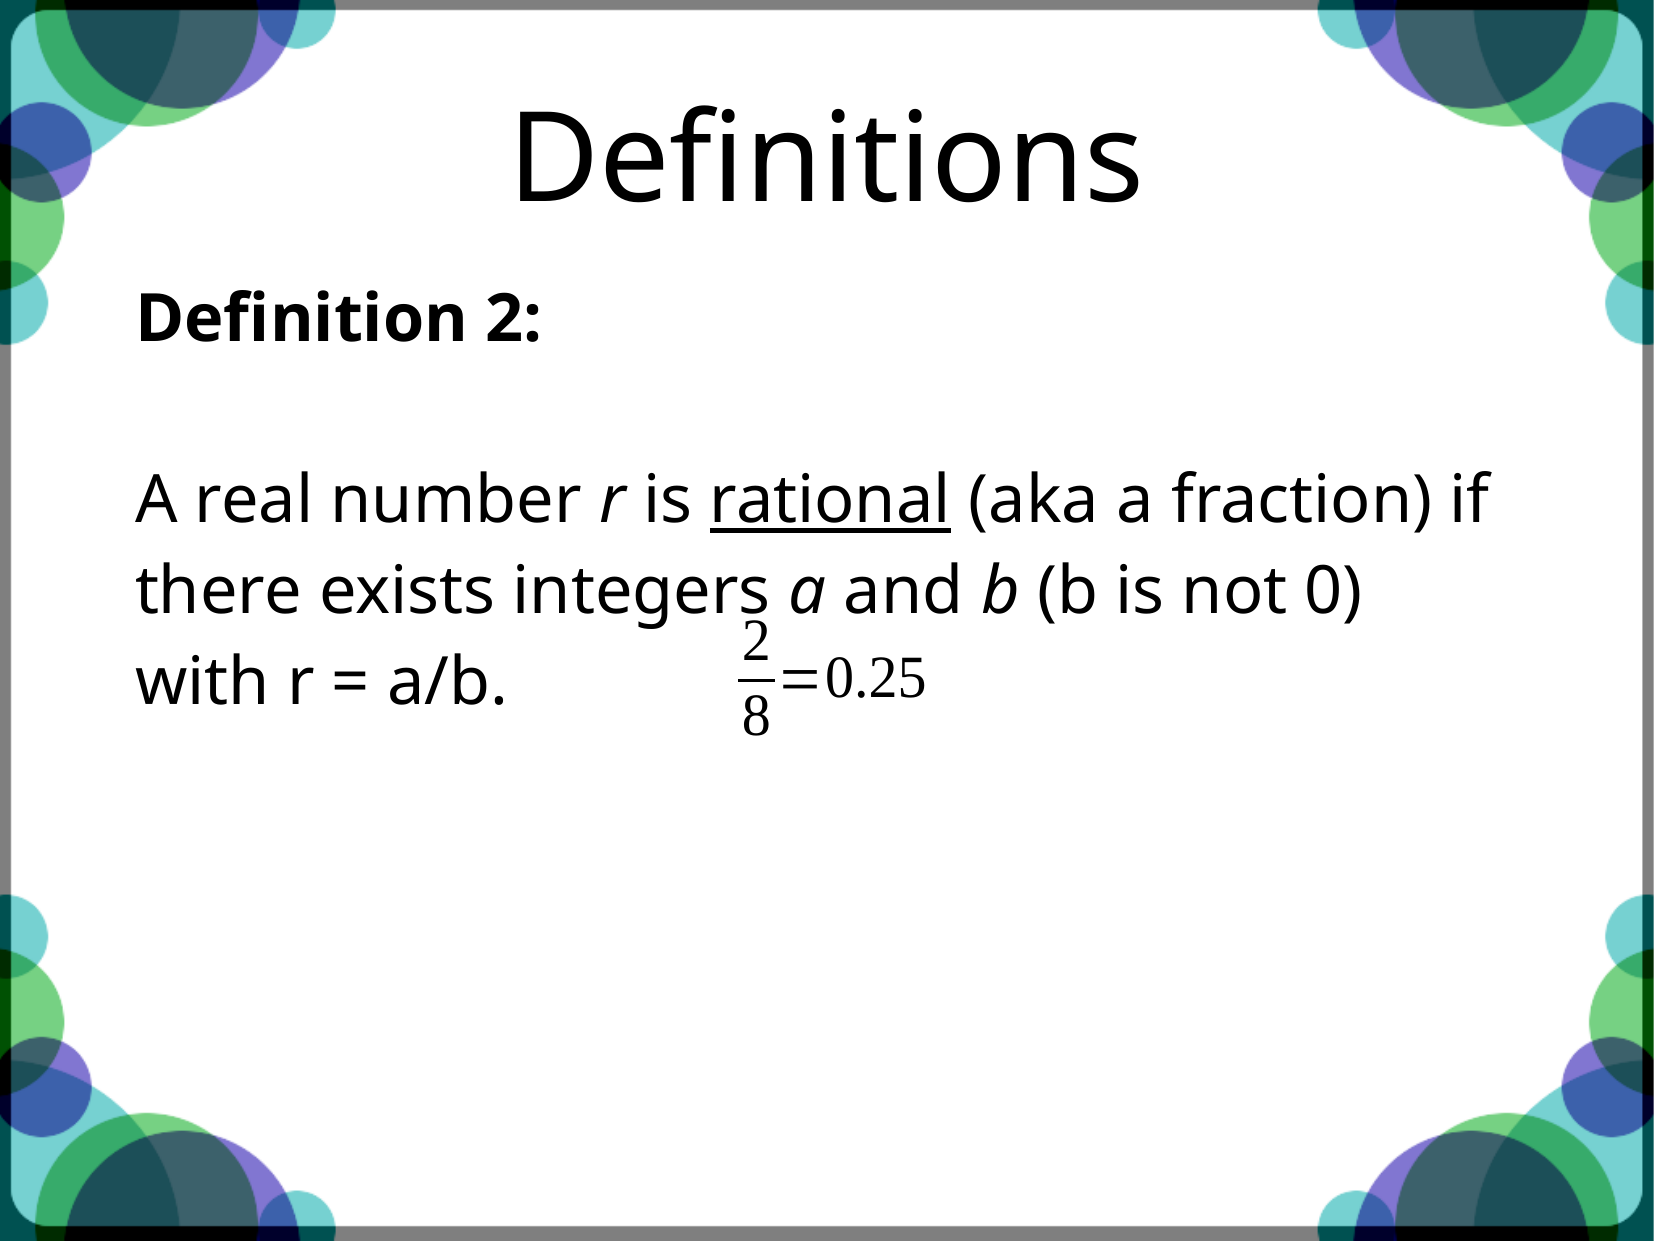

# Definitions
Definition 2:
A real number r is rational (aka a fraction) if there exists integers a and b (b is not 0)
with r = a/b.